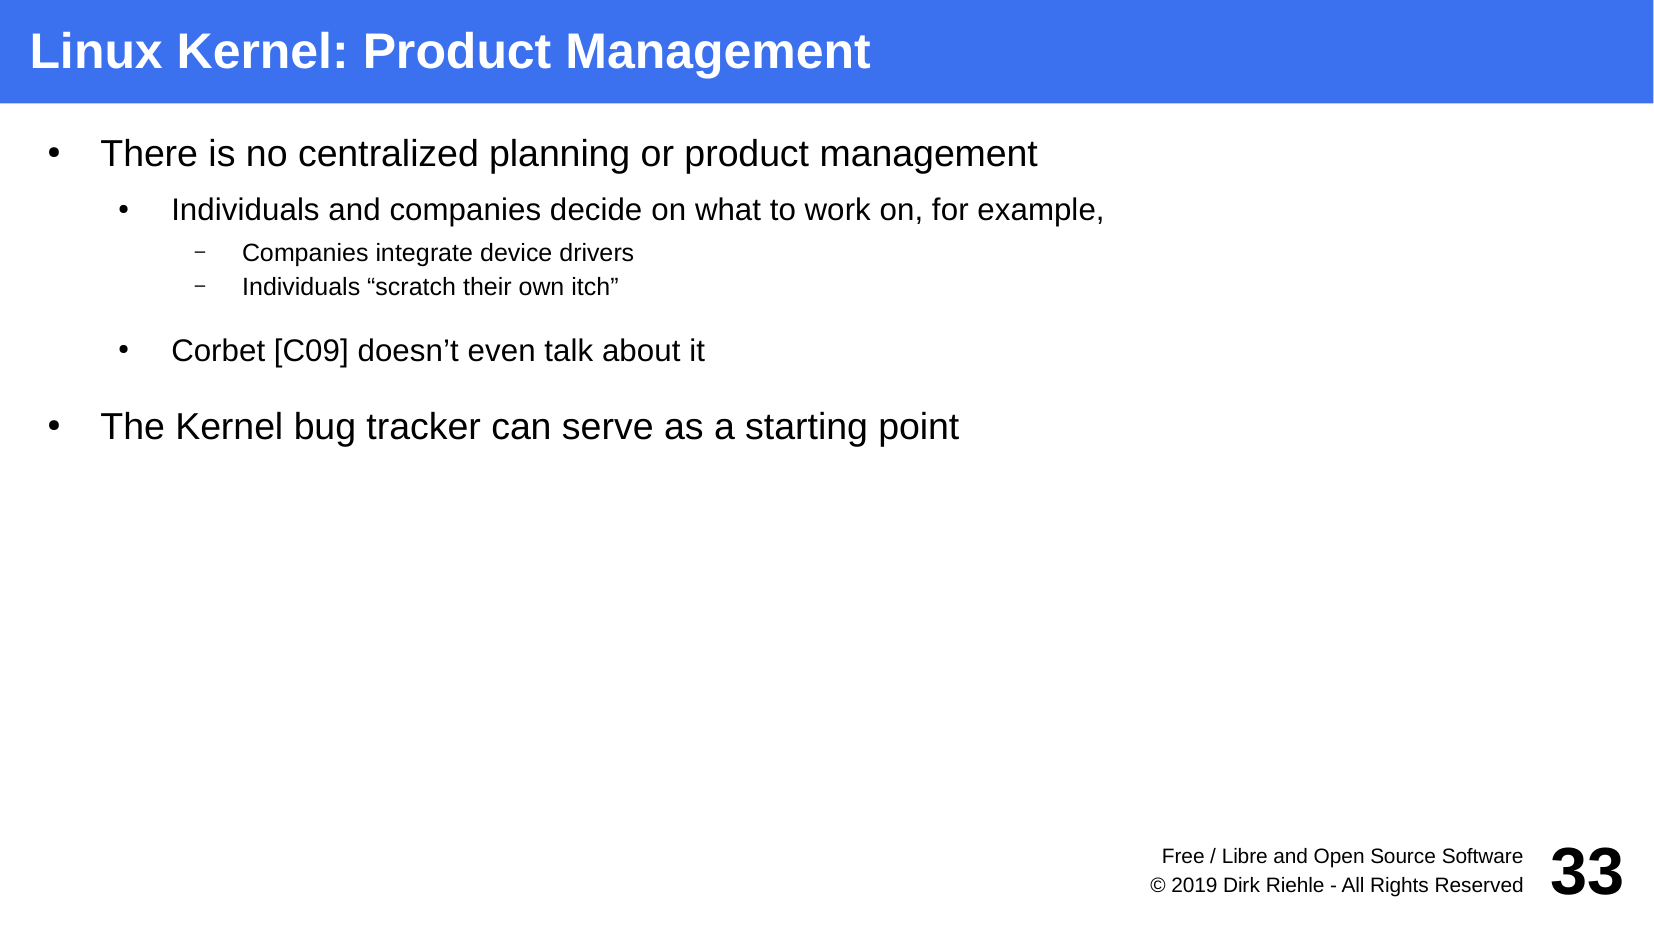

# Linux Kernel: Product Management
There is no centralized planning or product management
Individuals and companies decide on what to work on, for example,
Companies integrate device drivers
Individuals “scratch their own itch”
Corbet [C09] doesn’t even talk about it
The Kernel bug tracker can serve as a starting point
Free / Libre and Open Source Software
33
© 2019 Dirk Riehle - All Rights Reserved